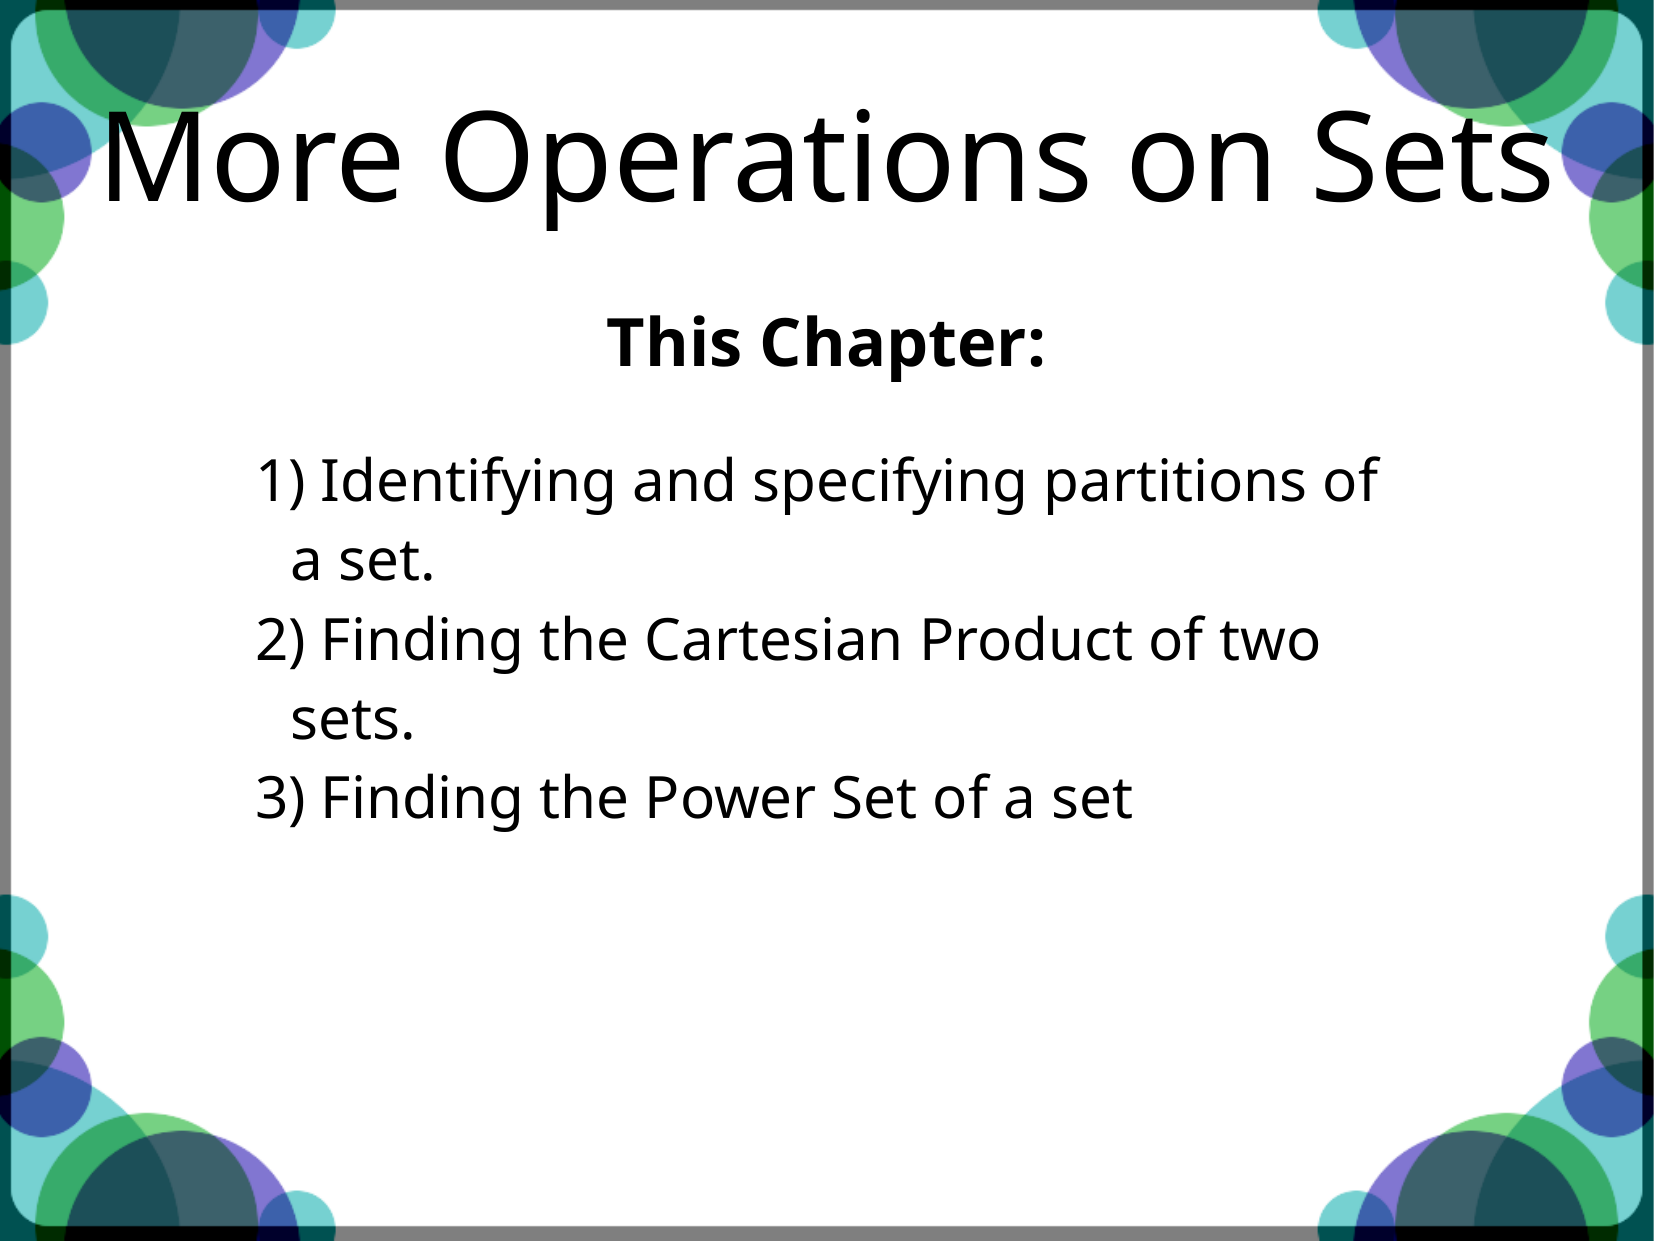

# More Operations on Sets
This Chapter:
 Identifying and specifying partitions of a set.
 Finding the Cartesian Product of two sets.
 Finding the Power Set of a set